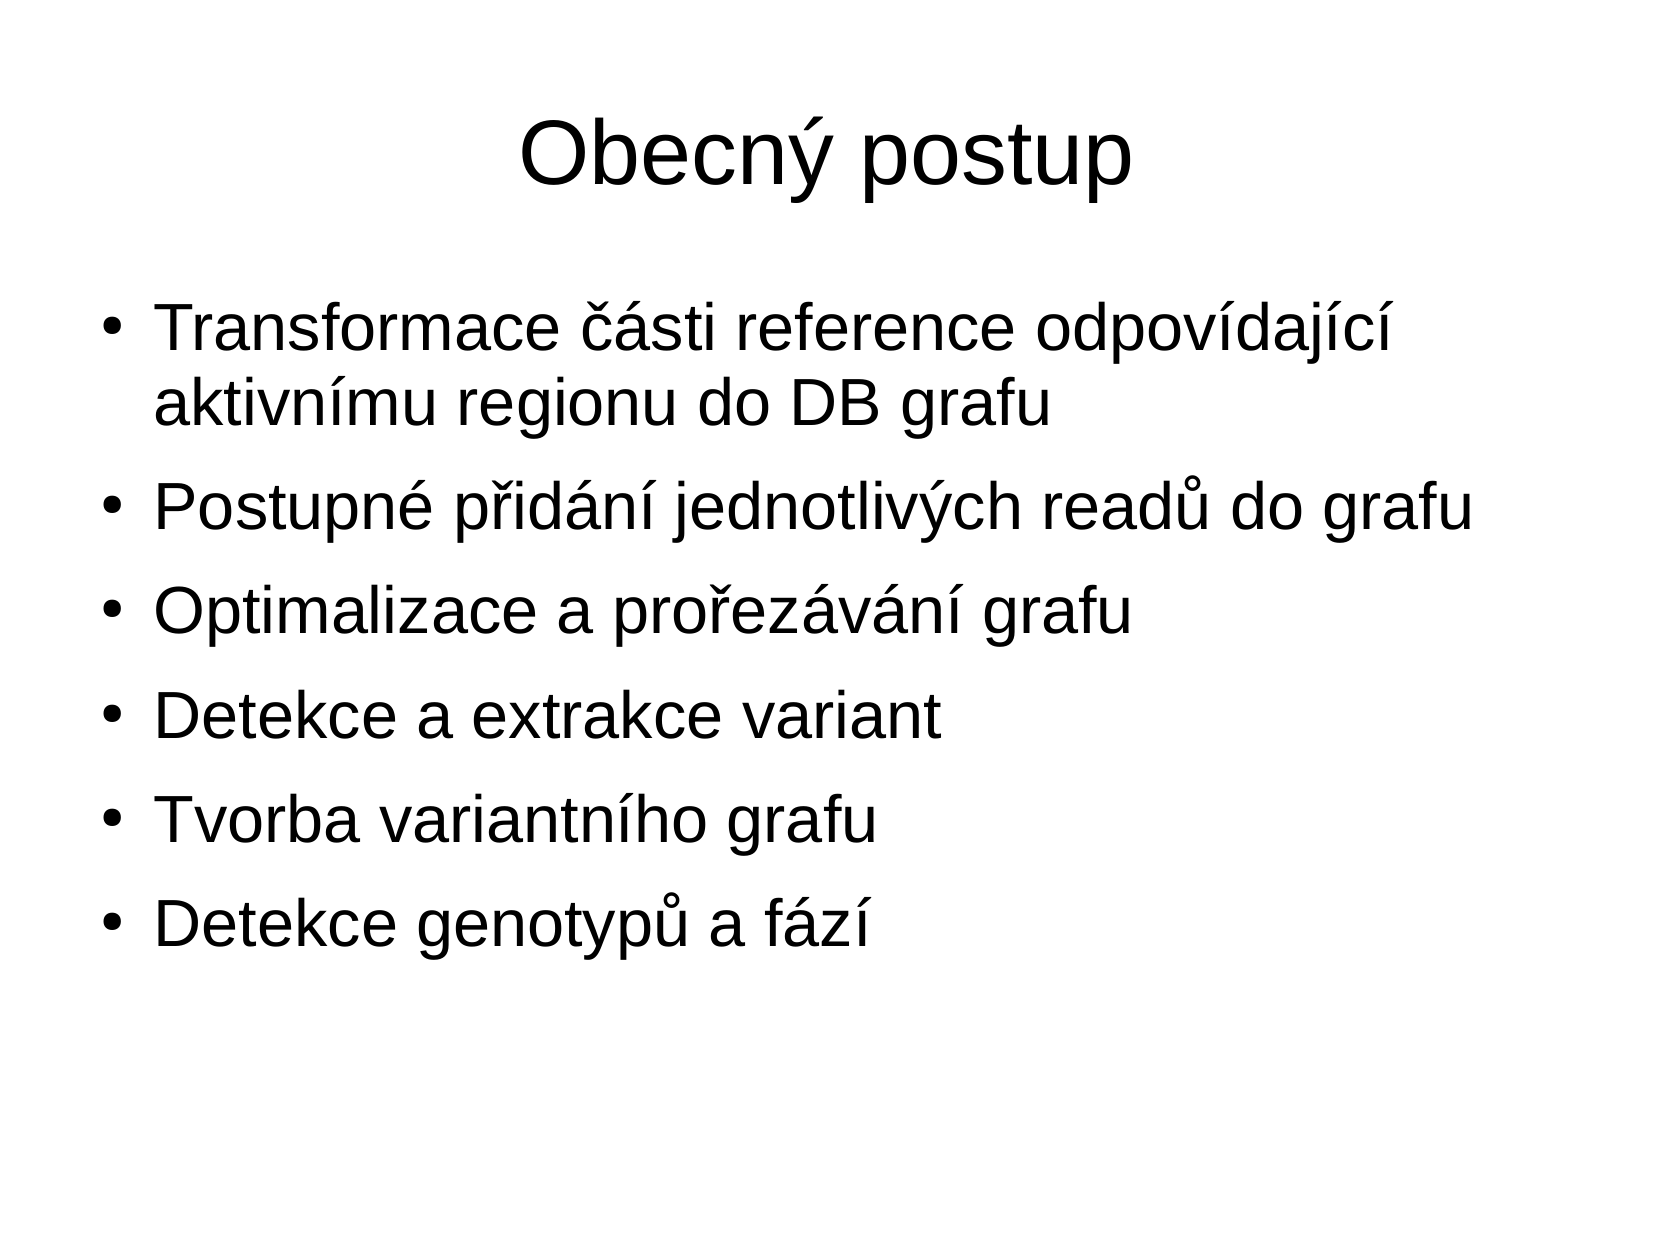

# Obecný postup
Transformace části reference odpovídající aktivnímu regionu do DB grafu
Postupné přidání jednotlivých readů do grafu
Optimalizace a prořezávání grafu
Detekce a extrakce variant
Tvorba variantního grafu
Detekce genotypů a fází